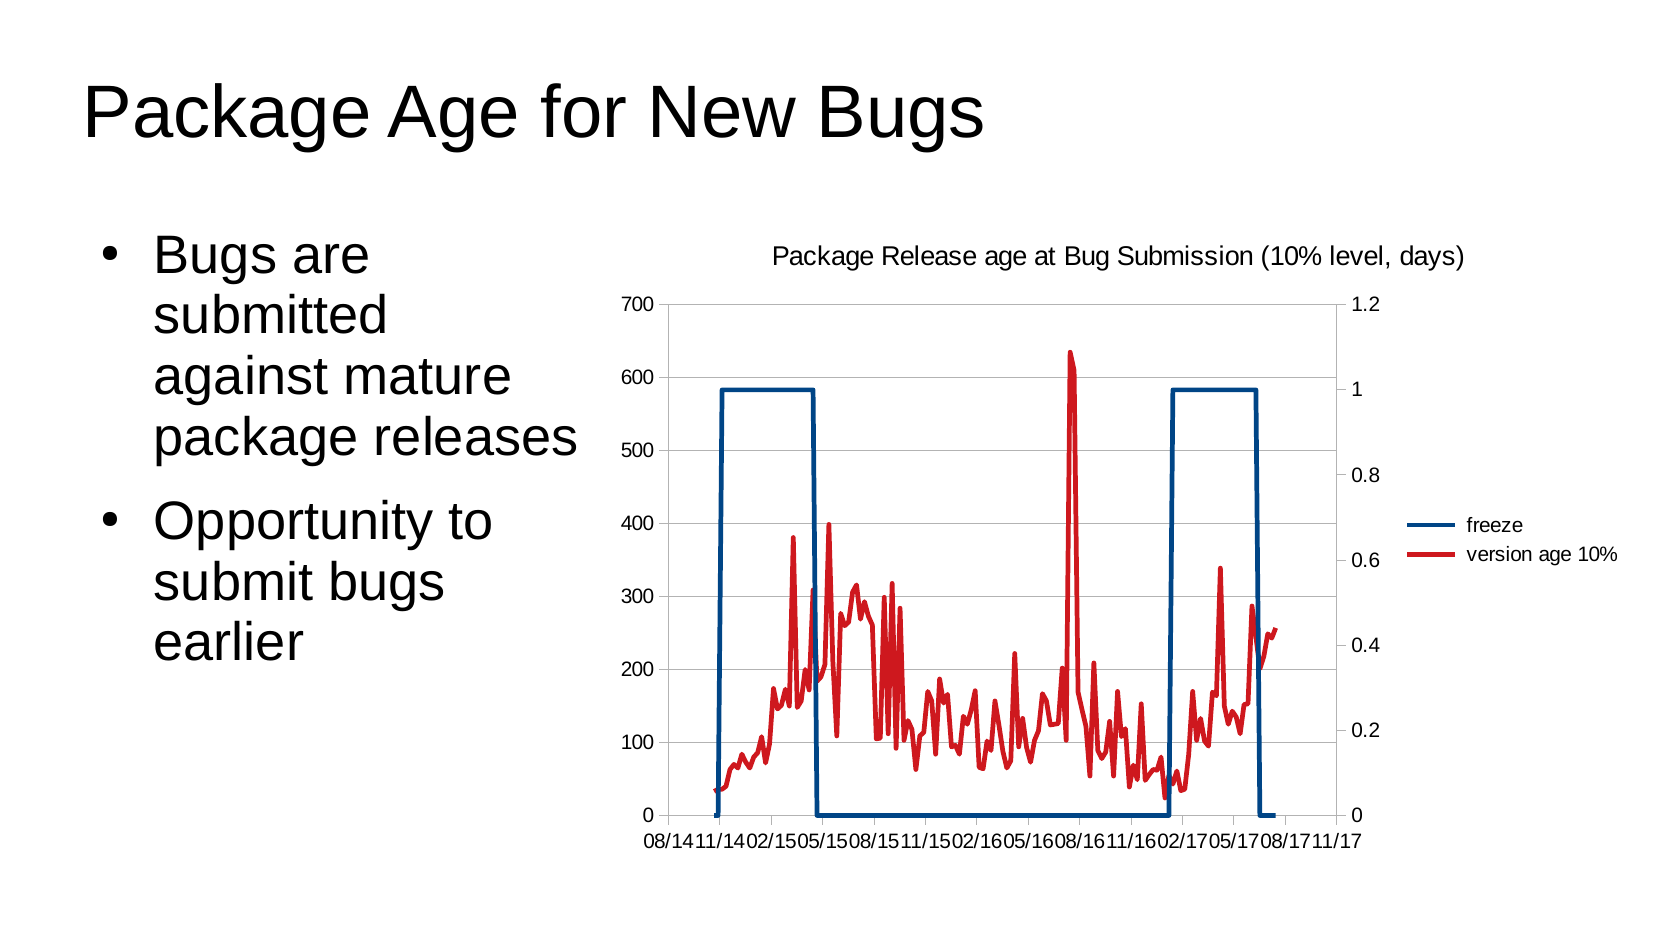

# Package Age for New Bugs
### Chart: Package Release age at Bug Submission (10% level, days)
| Category | version age 10% | freeze |
|---|---|---|Bugs are
submitted
against mature
package releases
Opportunity to
submit bugs
earlier